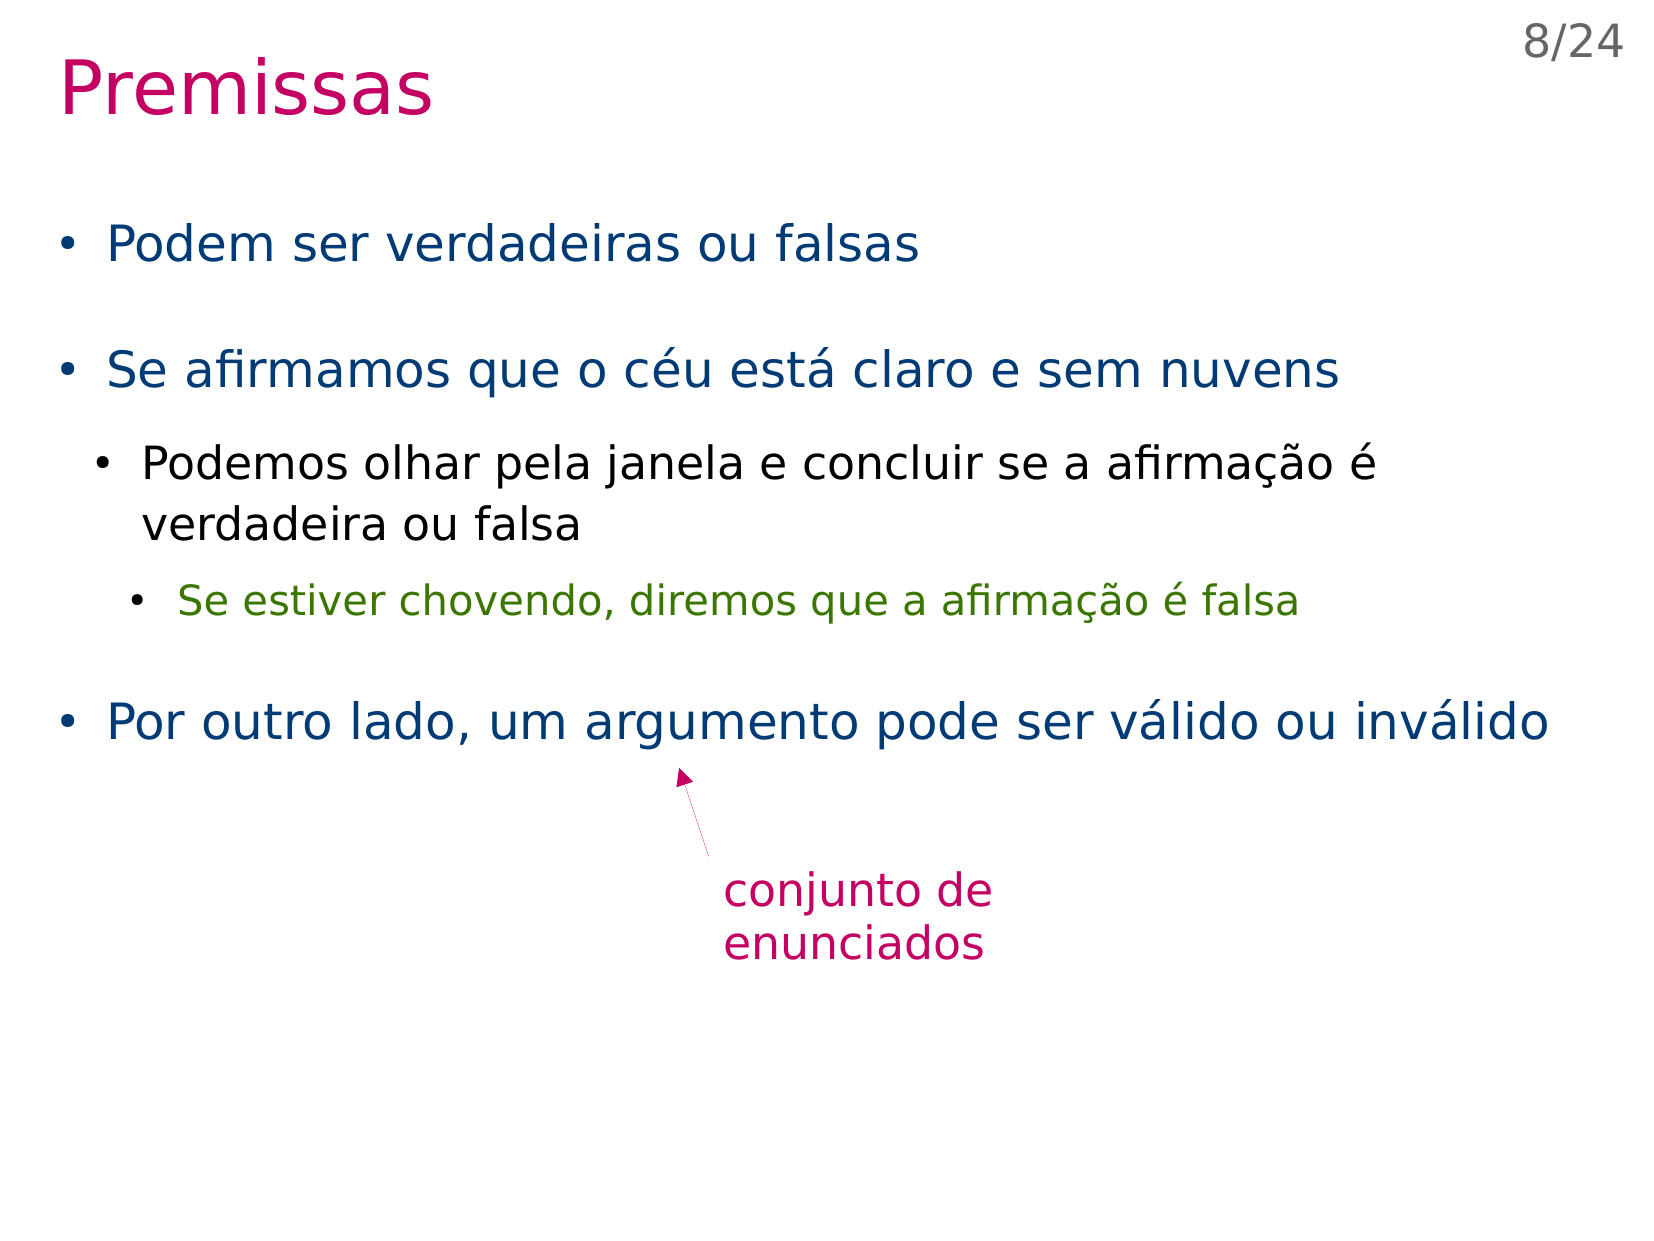

8
# Premissas
Podem ser verdadeiras ou falsas
Se afirmamos que o céu está claro e sem nuvens
Podemos olhar pela janela e concluir se a afirmação é verdadeira ou falsa
Se estiver chovendo, diremos que a afirmação é falsa
Por outro lado, um argumento pode ser válido ou inválido
conjunto de enunciados